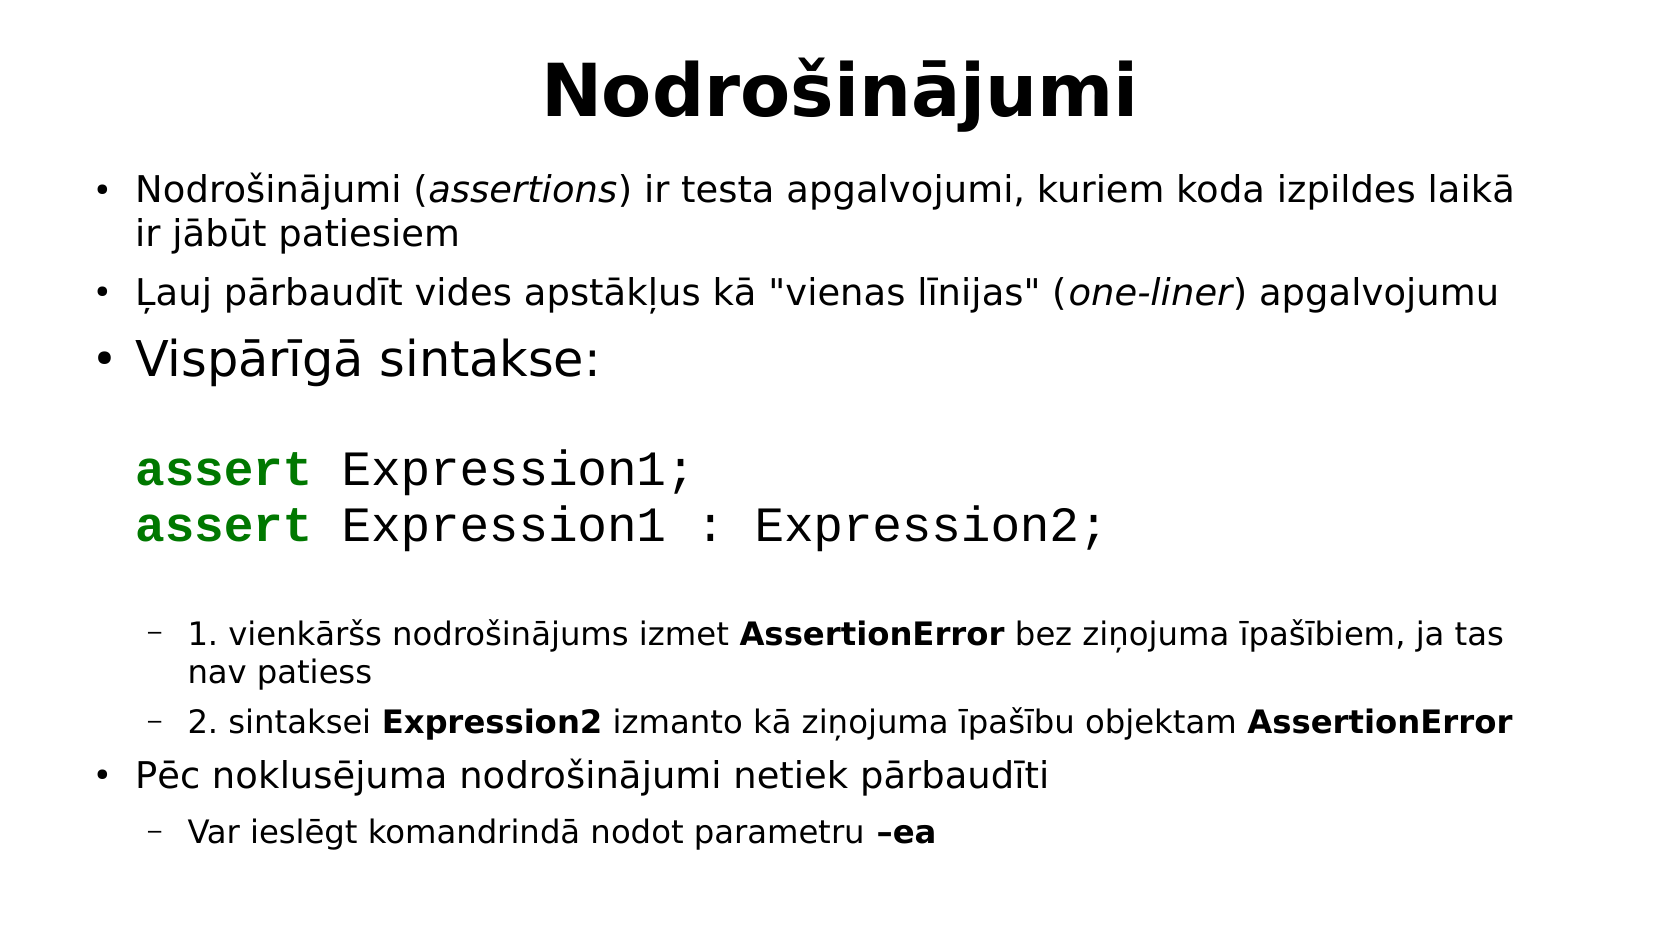

# Nodrošinājumi
Nodrošinājumi (assertions) ir testa apgalvojumi, kuriem koda izpildes laikā ir jābūt patiesiem
Ļauj pārbaudīt vides apstākļus kā "vienas līnijas" (one-liner) apgalvojumu
Vispārīgā sintakse:
assert Expression1;
assert Expression1 : Expression2;
1. vienkāršs nodrošinājums izmet AssertionError bez ziņojuma īpašībiem, ja tas nav patiess
2. sintaksei Expression2 izmanto kā ziņojuma īpašību objektam AssertionError
Pēc noklusējuma nodrošinājumi netiek pārbaudīti
Var ieslēgt komandrindā nodot parametru –ea